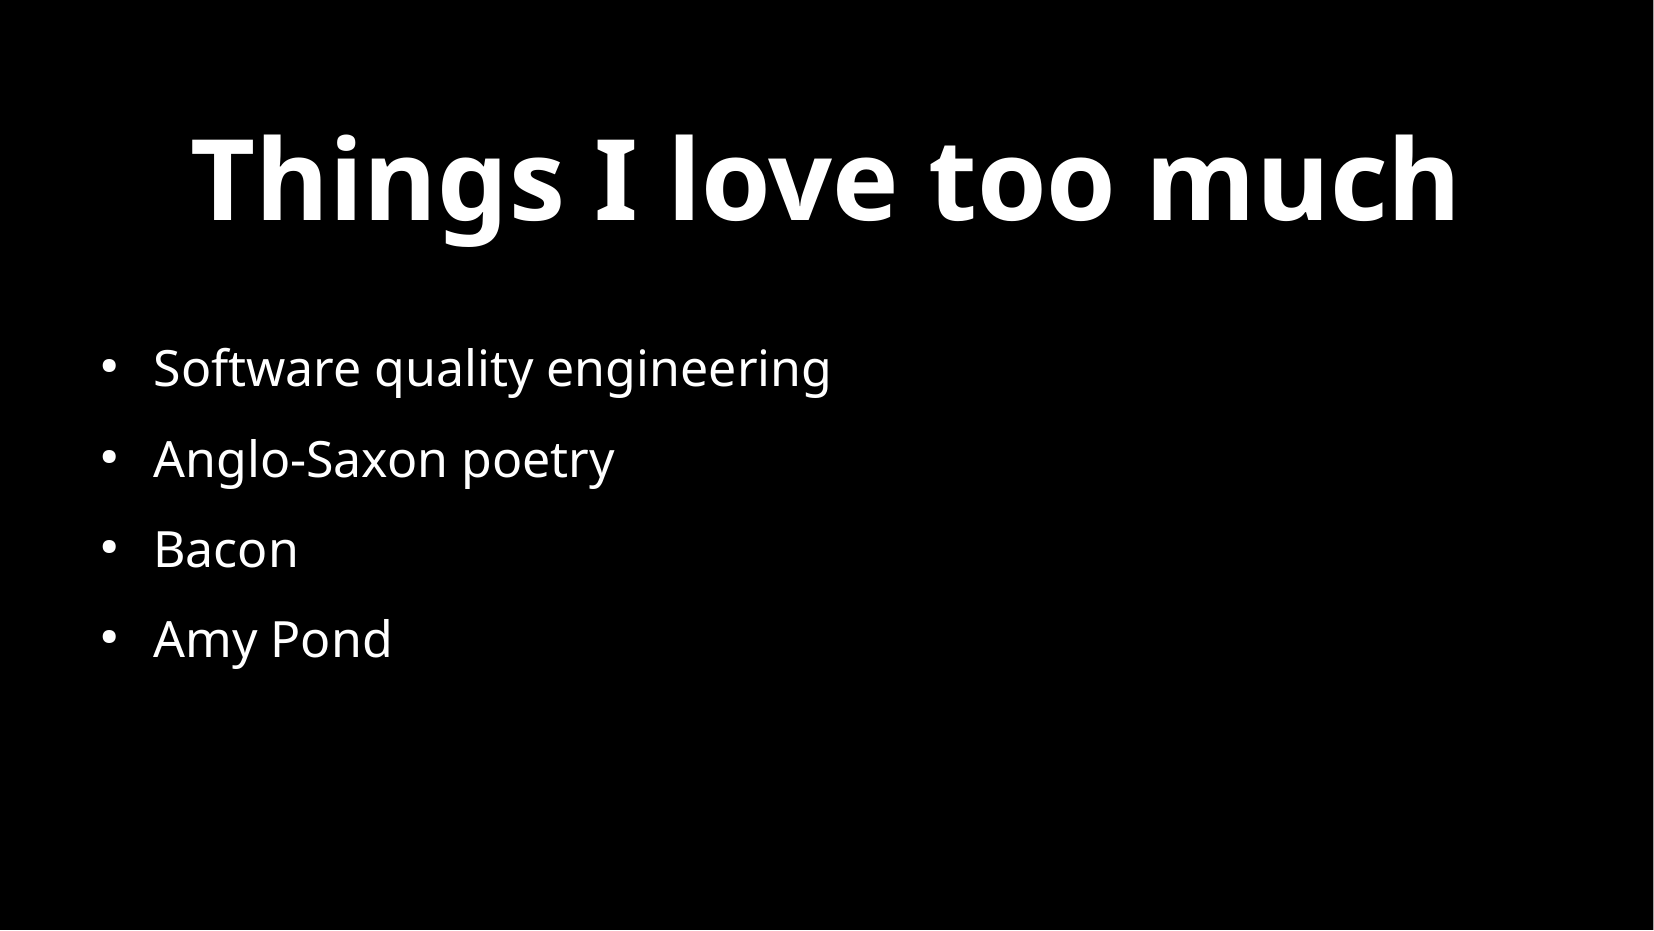

# Things I love too much
Software quality engineering
Anglo-Saxon poetry
Bacon
Amy Pond